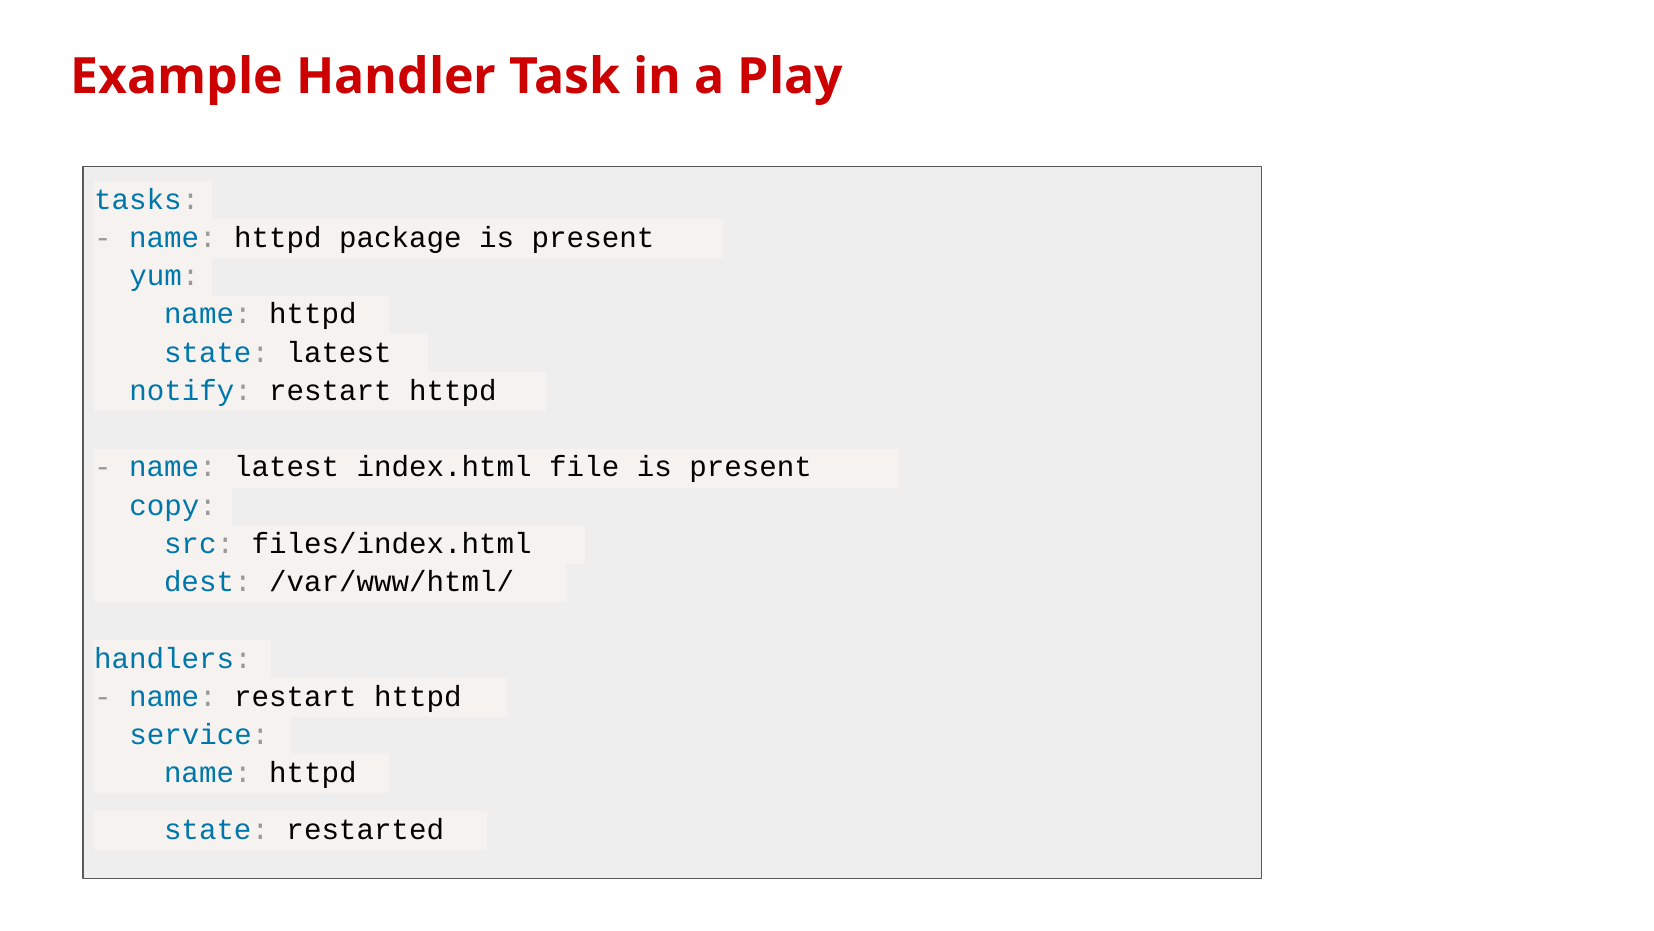

Example Handler Task in a Play
tasks:
- name: httpd package is present
 yum:
 name: httpd
 state: latest
 notify: restart httpd
- name: latest index.html file is present
 copy:
 src: files/index.html
 dest: /var/www/html/
handlers:
- name: restart httpd
 service:
 name: httpd
 state: restarted